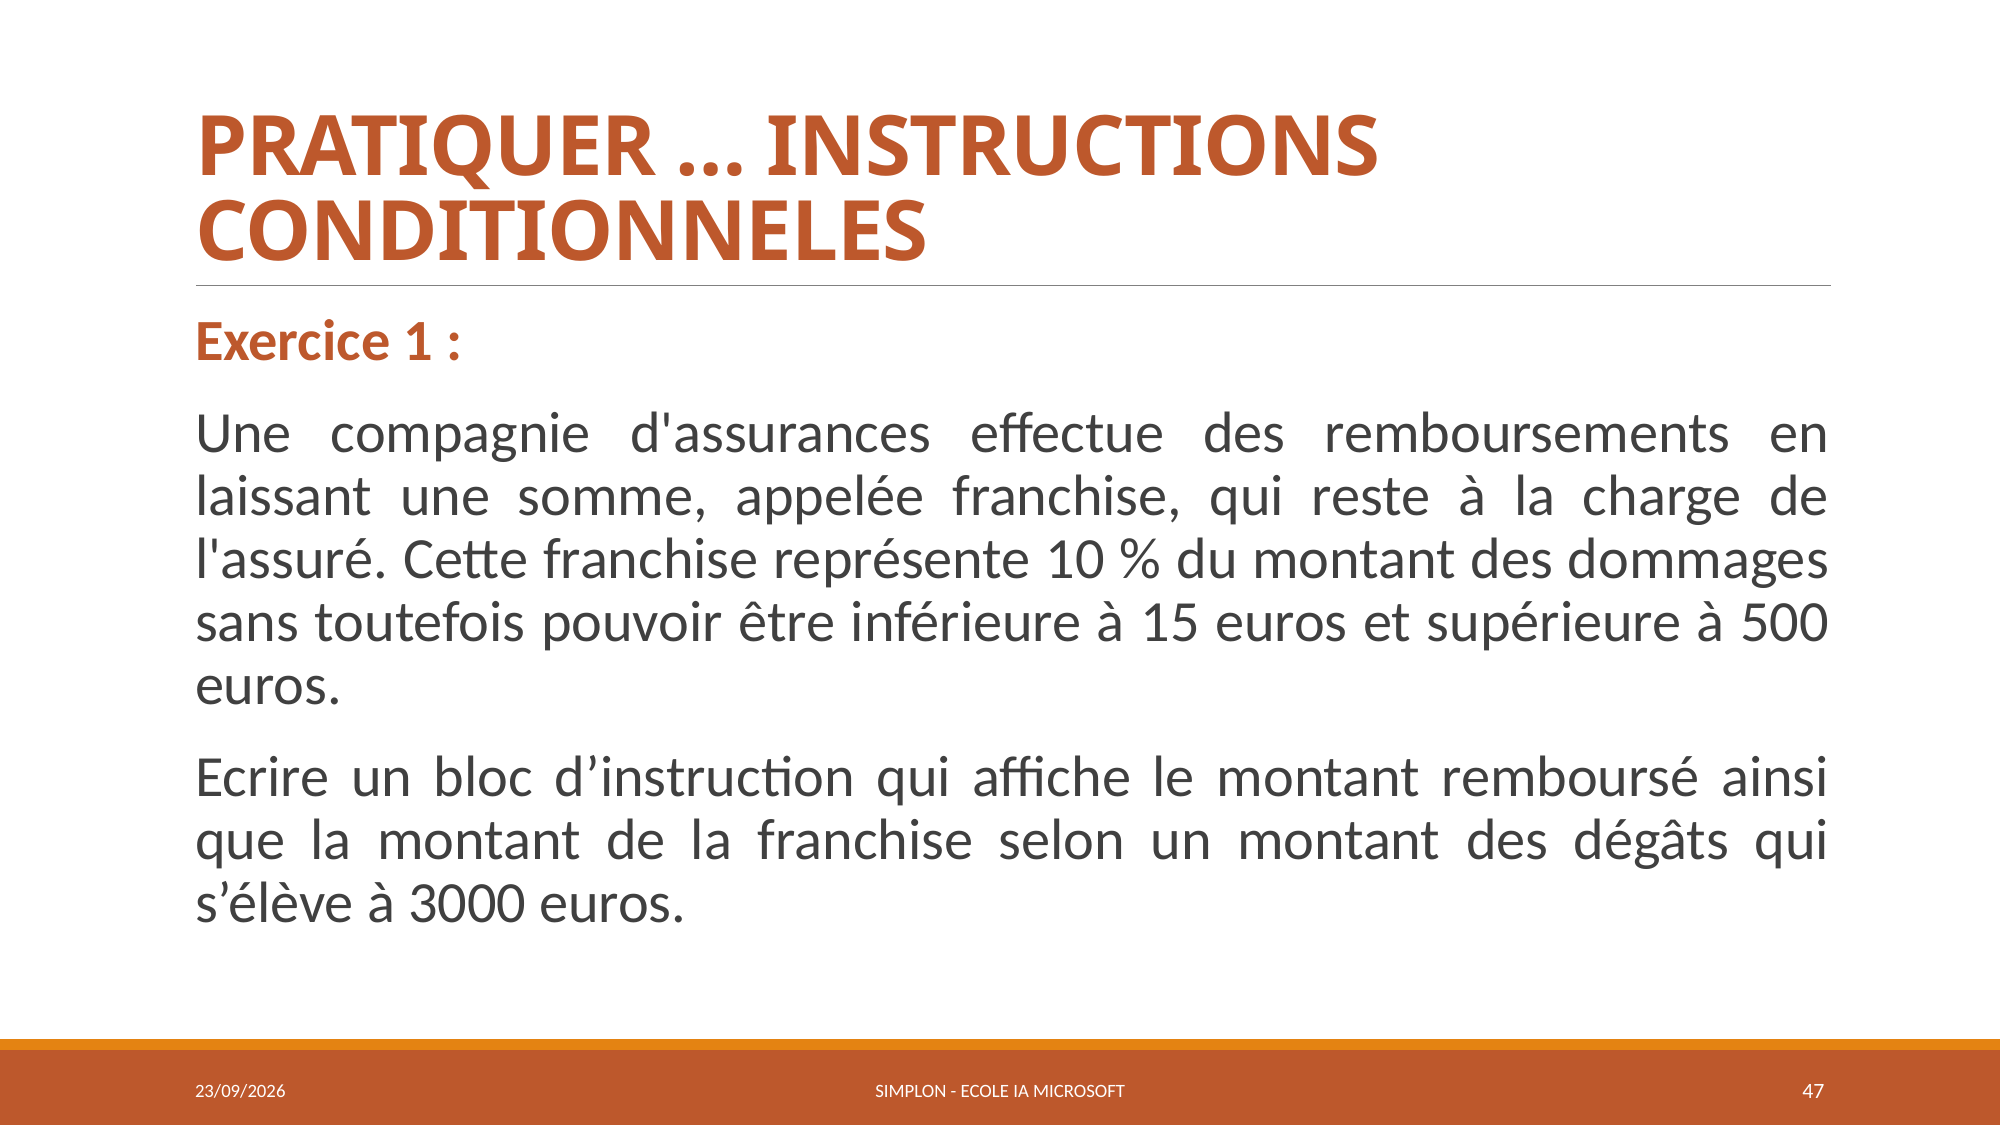

# PRATIQUER … INSTRUCTIONS CONDITIONNELES
Exercice 1 :
Une compagnie d'assurances effectue des remboursements en laissant une somme, appelée franchise, qui reste à la charge de l'assuré. Cette franchise représente 10 % du montant des dommages sans toutefois pouvoir être inférieure à 15 euros et supérieure à 500 euros.
Ecrire un bloc d’instruction qui affiche le montant remboursé ainsi que la montant de la franchise selon un montant des dégâts qui s’élève à 3000 euros.
Simplon - Ecole IA Microsoft